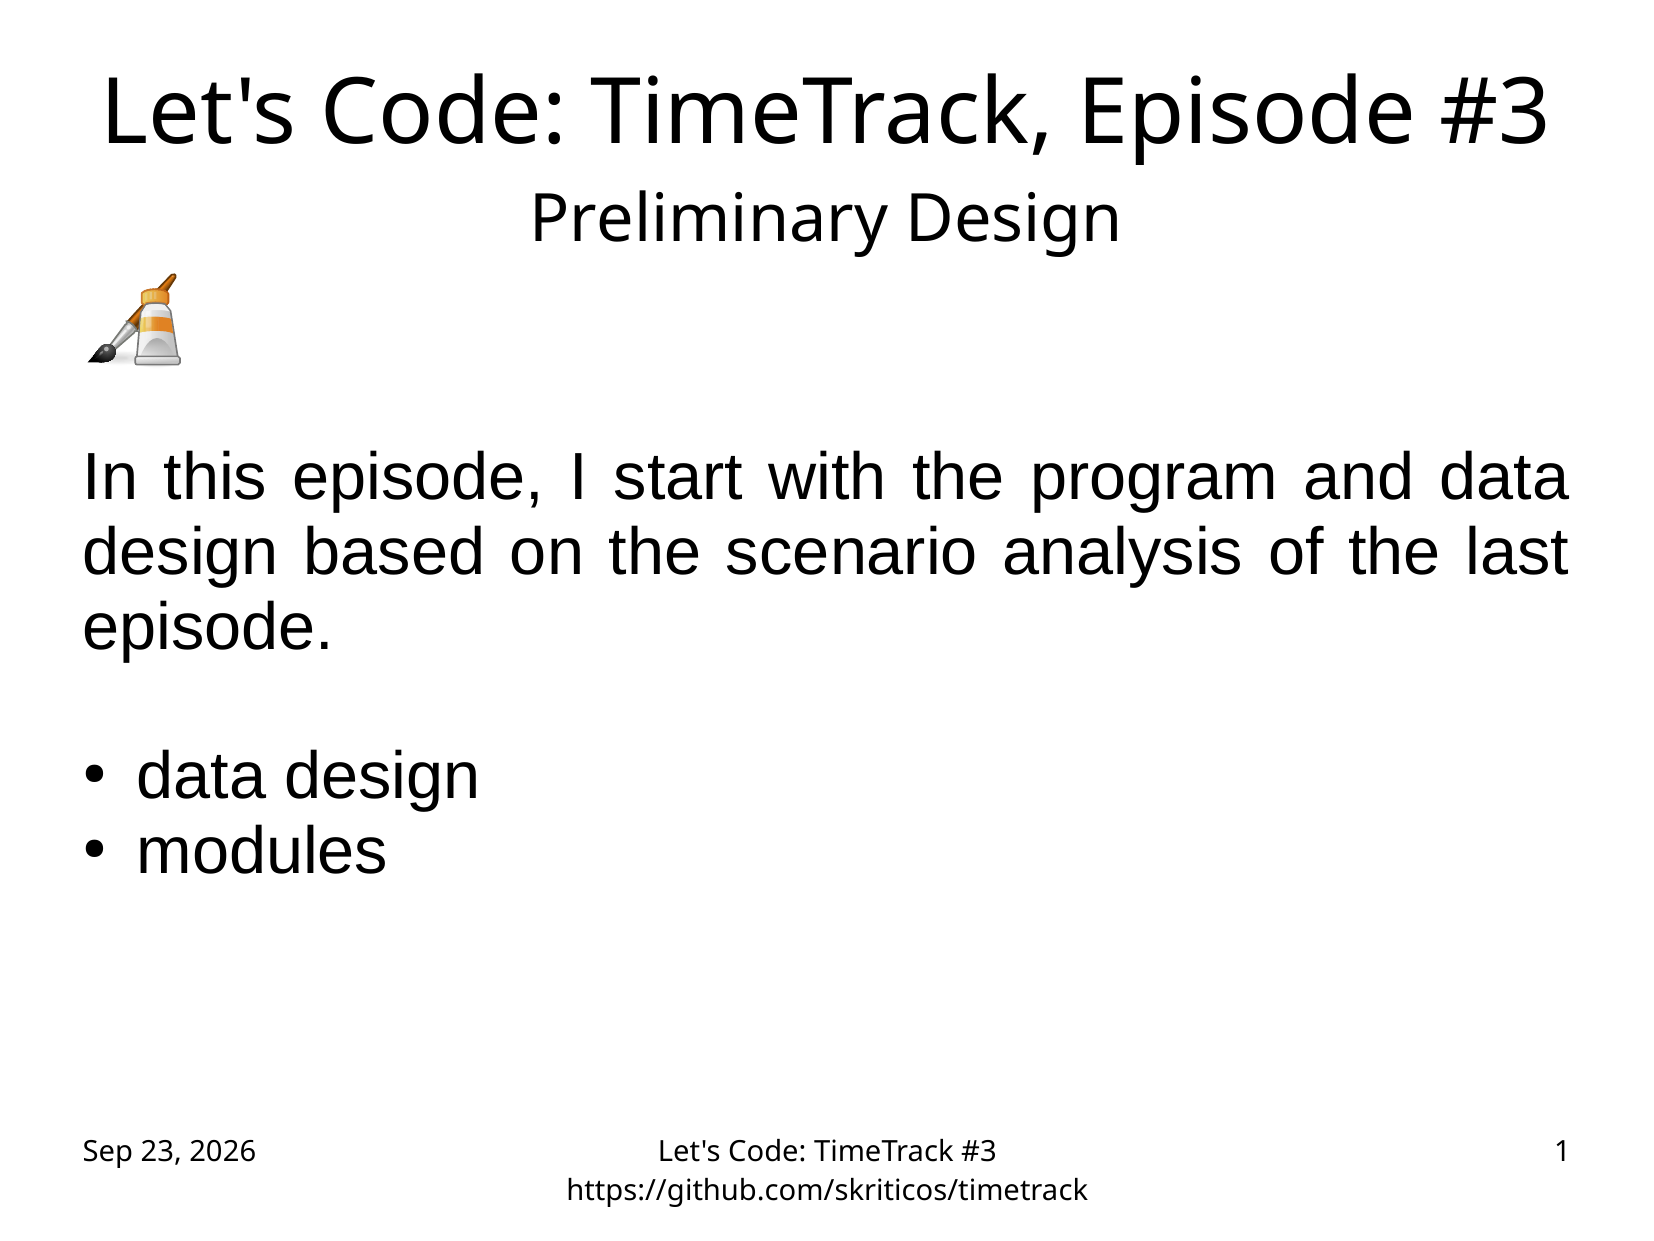

# Let's Code: TimeTrack, Episode #3 Preliminary Design
In this episode, I start with the program and data design based on the scenario analysis of the last episode.
 data design
 modules
Let's Code: TimeTrack #1\n https://github.com/skriticos/timetrack
1